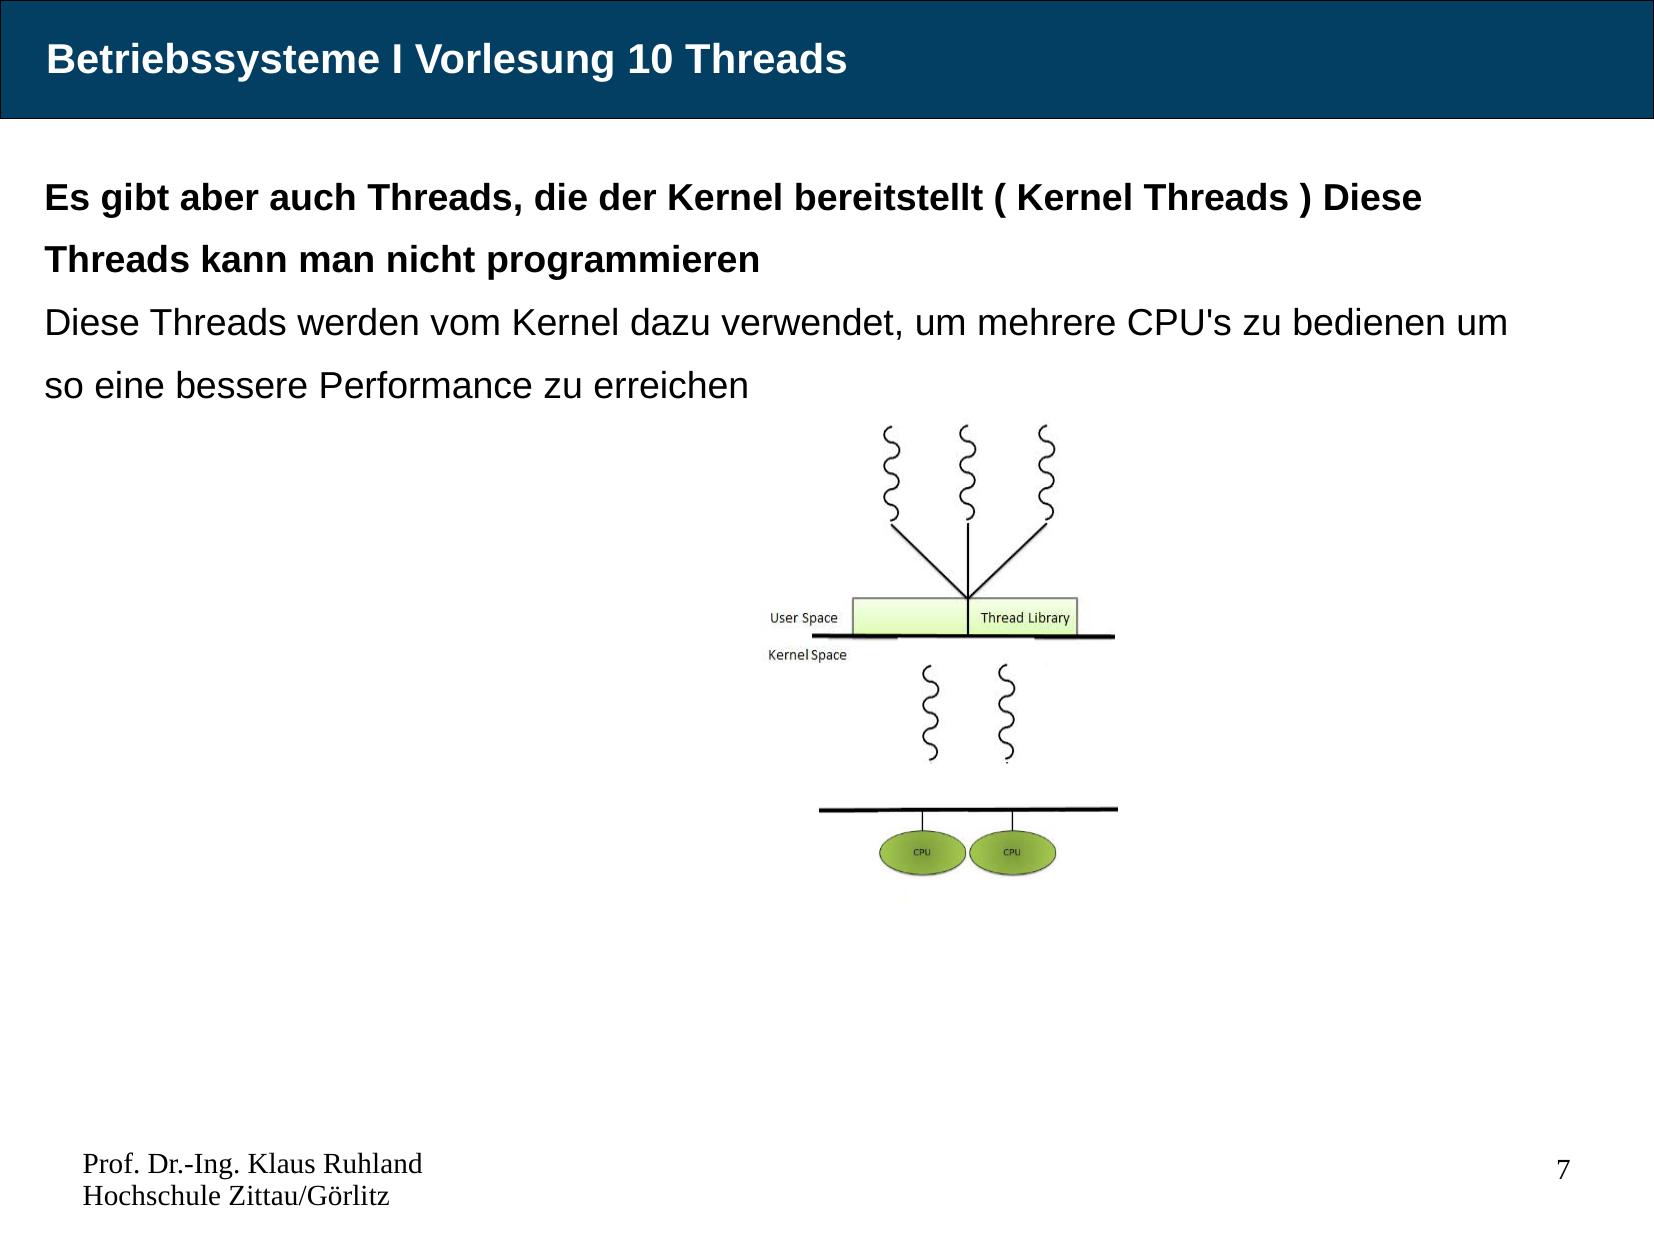

Es gibt aber auch Threads, die der Kernel bereitstellt ( Kernel Threads ) Diese Threads kann man nicht programmieren
Diese Threads werden vom Kernel dazu verwendet, um mehrere CPU's zu bedienen um so eine bessere Performance zu erreichen
7